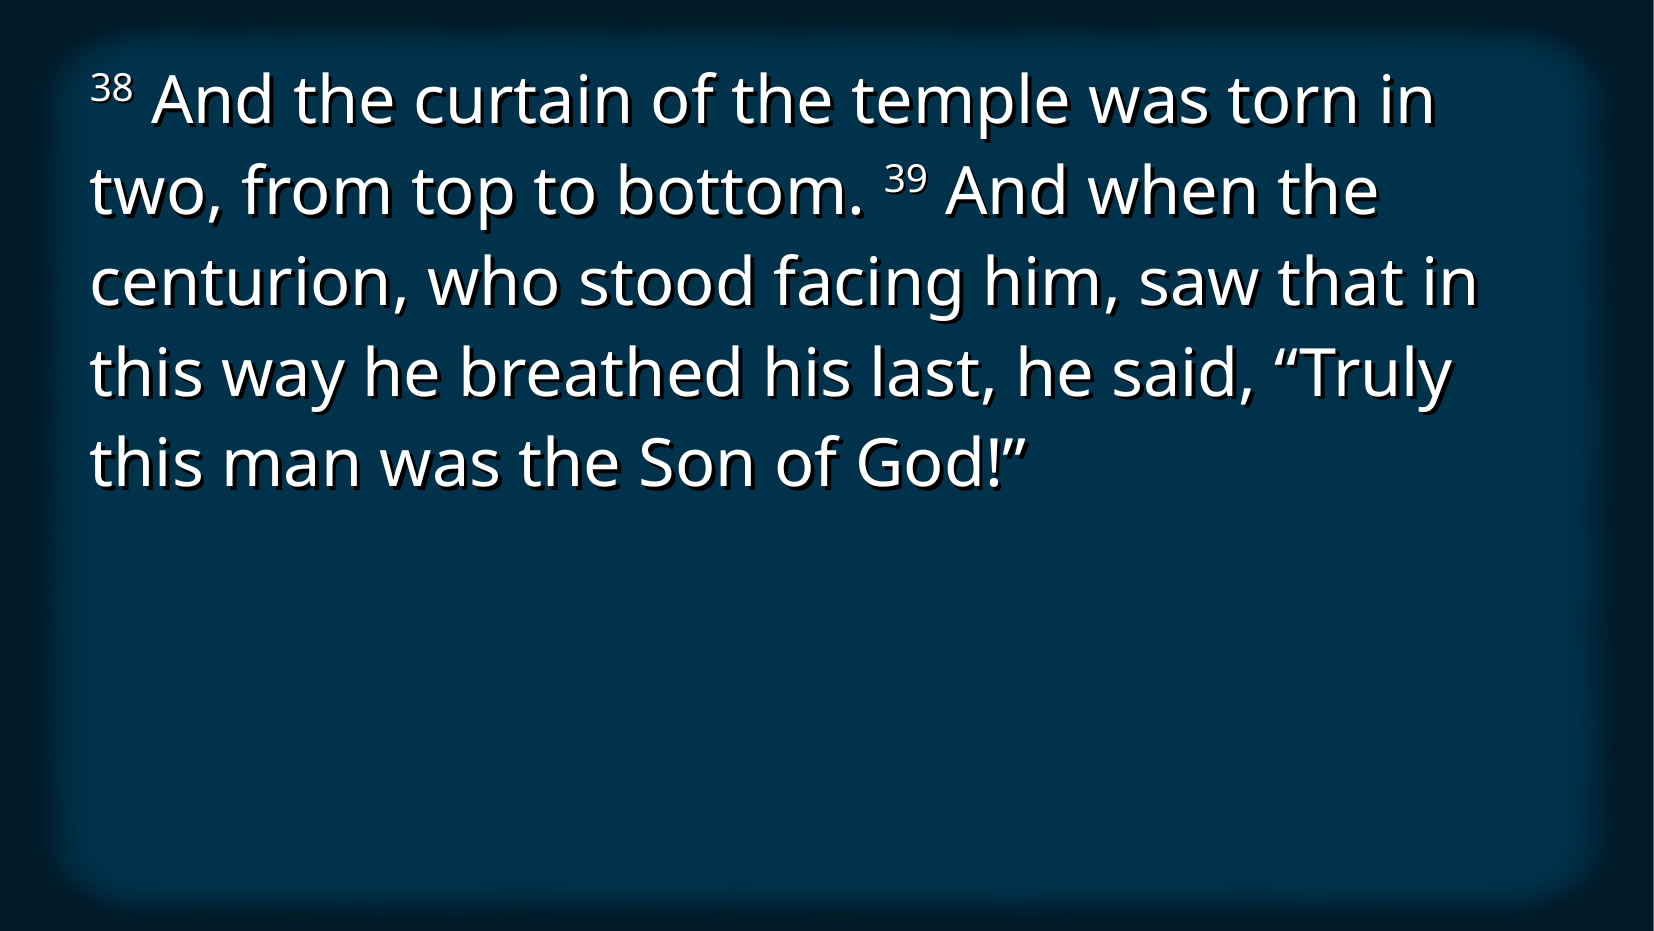

38 And the curtain of the temple was torn in two, from top to bottom. 39 And when the centurion, who stood facing him, saw that in this way he breathed his last, he said, “Truly this man was the Son of God!”